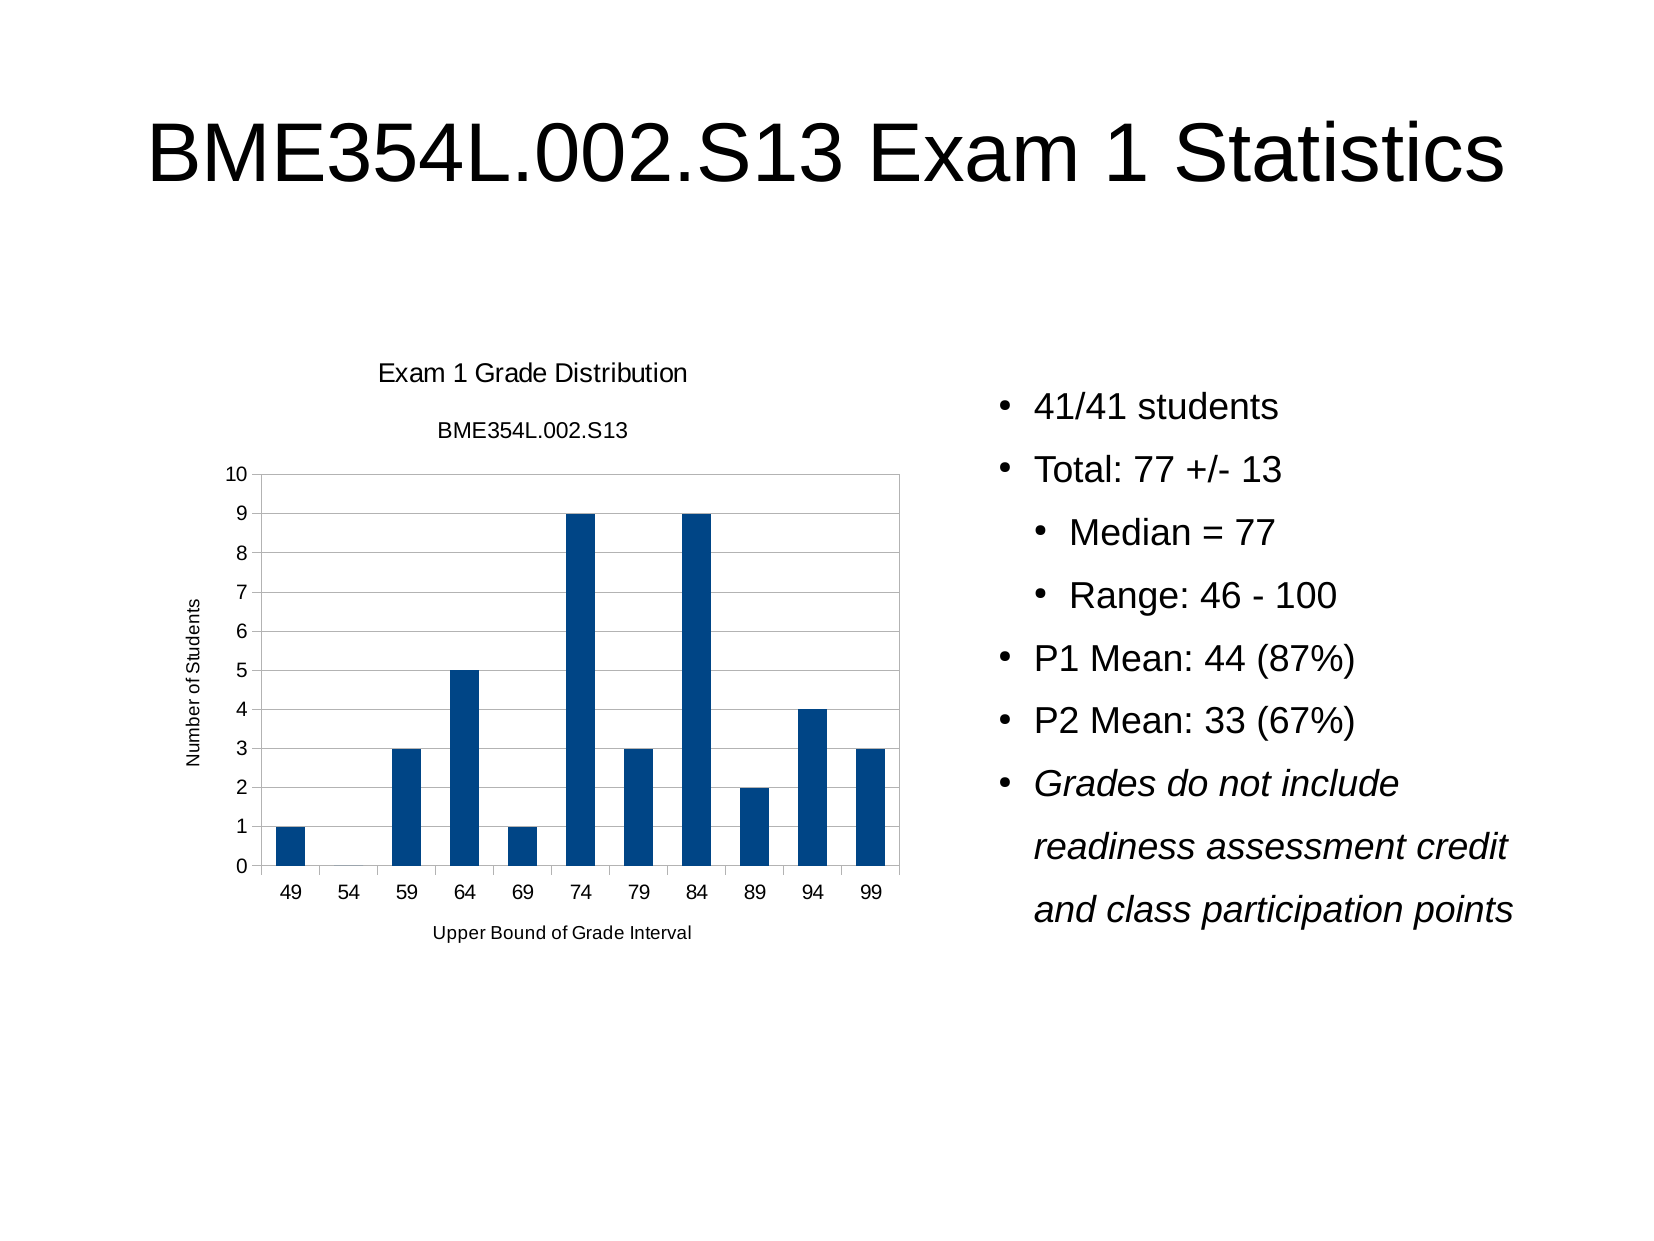

# BME354L.002.S13 Exam 1 Statistics
### Chart: Exam 1 Grade Distribution
BME354L.002.S13
| Category | Column R |
|---|---|
| 49 | 1.0 |
| 54 | 0.0 |
| 59 | 3.0 |
| 64 | 5.0 |
| 69 | 1.0 |
| 74 | 9.0 |
| 79 | 3.0 |
| 84 | 9.0 |
| 89 | 2.0 |
| 94 | 4.0 |
| 99 | 3.0 |41/41 students
Total: 77 +/- 13
Median = 77
Range: 46 - 100
P1 Mean: 44 (87%)
P2 Mean: 33 (67%)
Grades do not include readiness assessment credit and class participation points